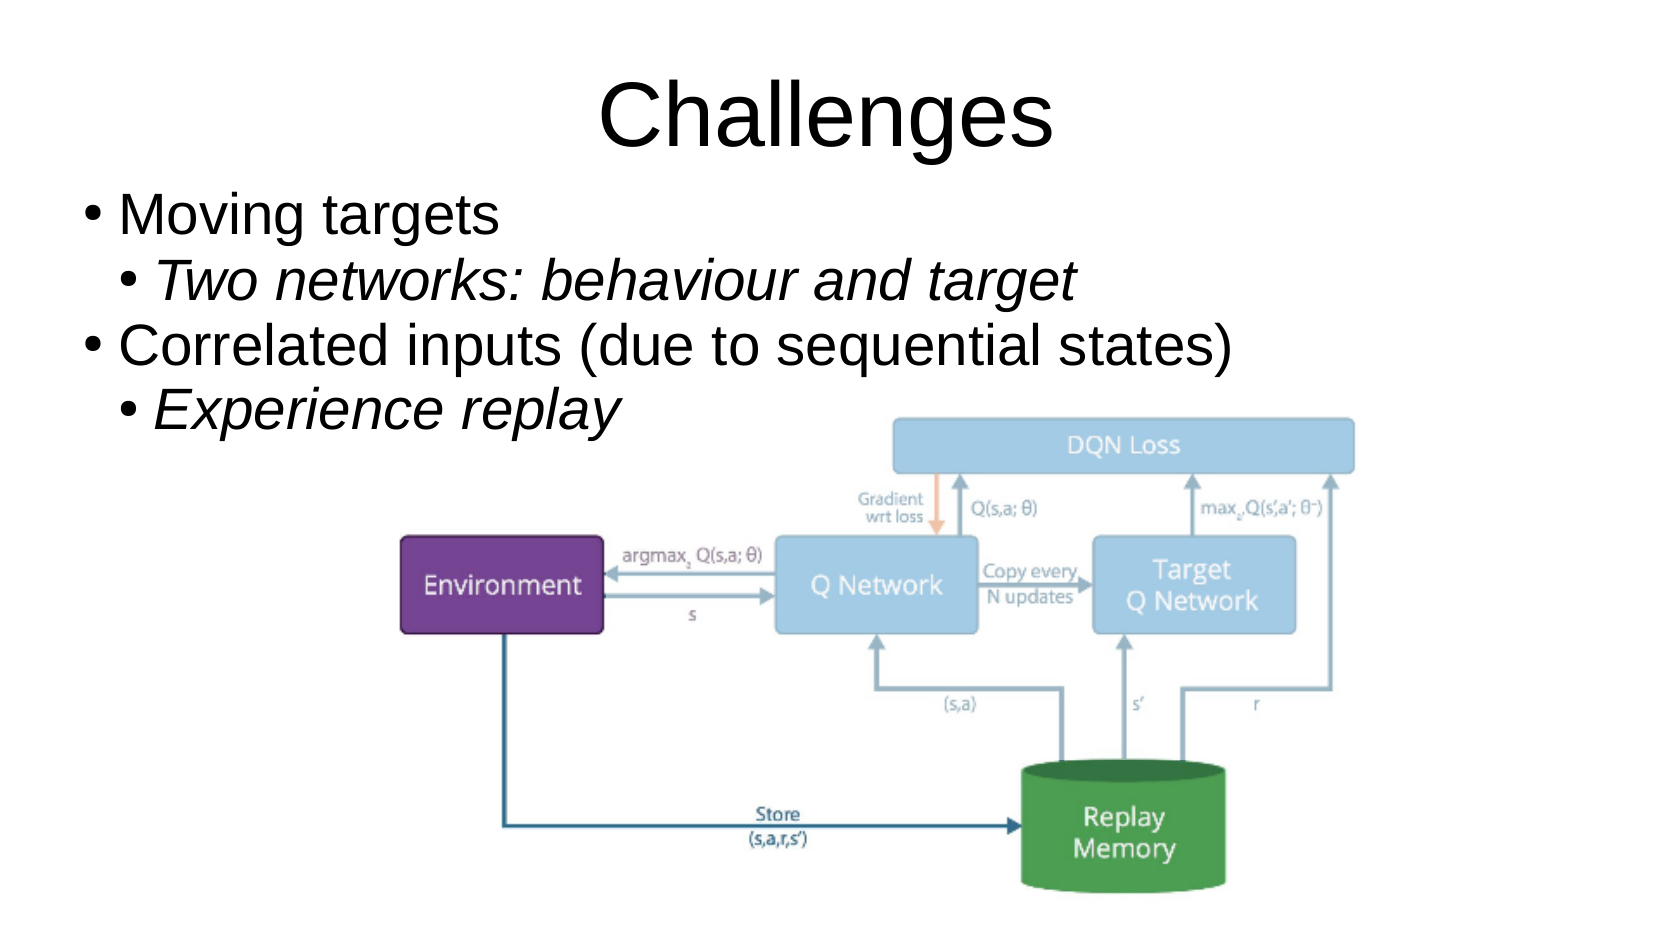

# Challenges
Moving targets
Two networks: behaviour and target
Correlated inputs (due to sequential states)
Experience replay